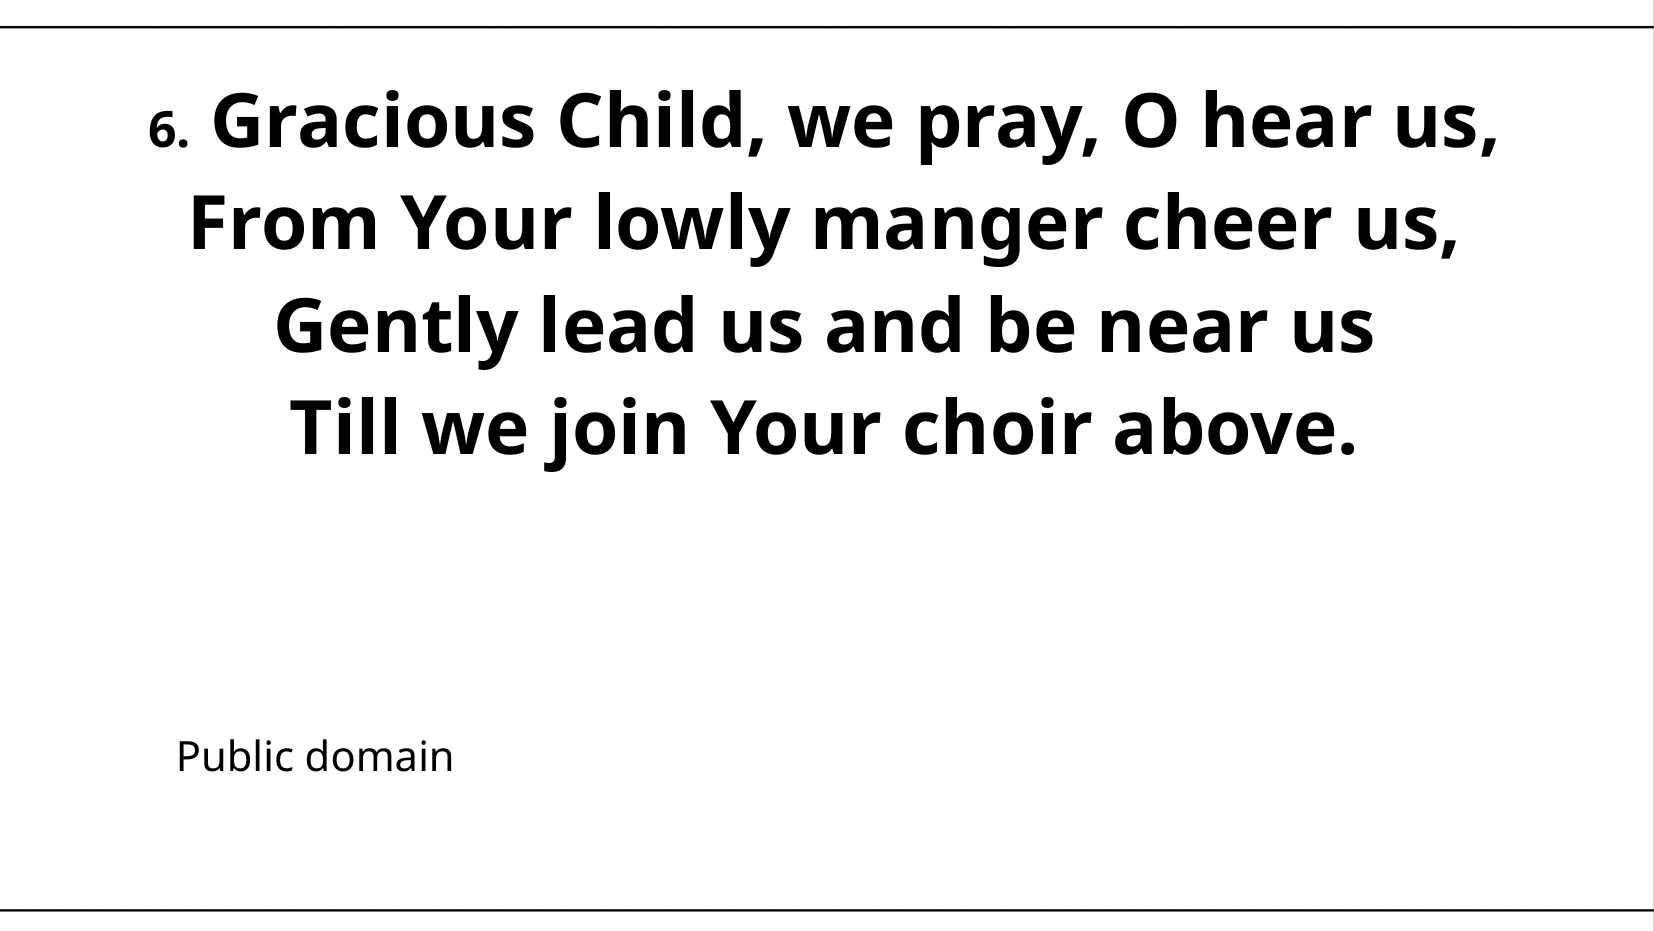

6. Gracious Child, we pray, O hear us,
From Your lowly manger cheer us,
Gently lead us and be near us
Till we join Your choir above.
 Public domain